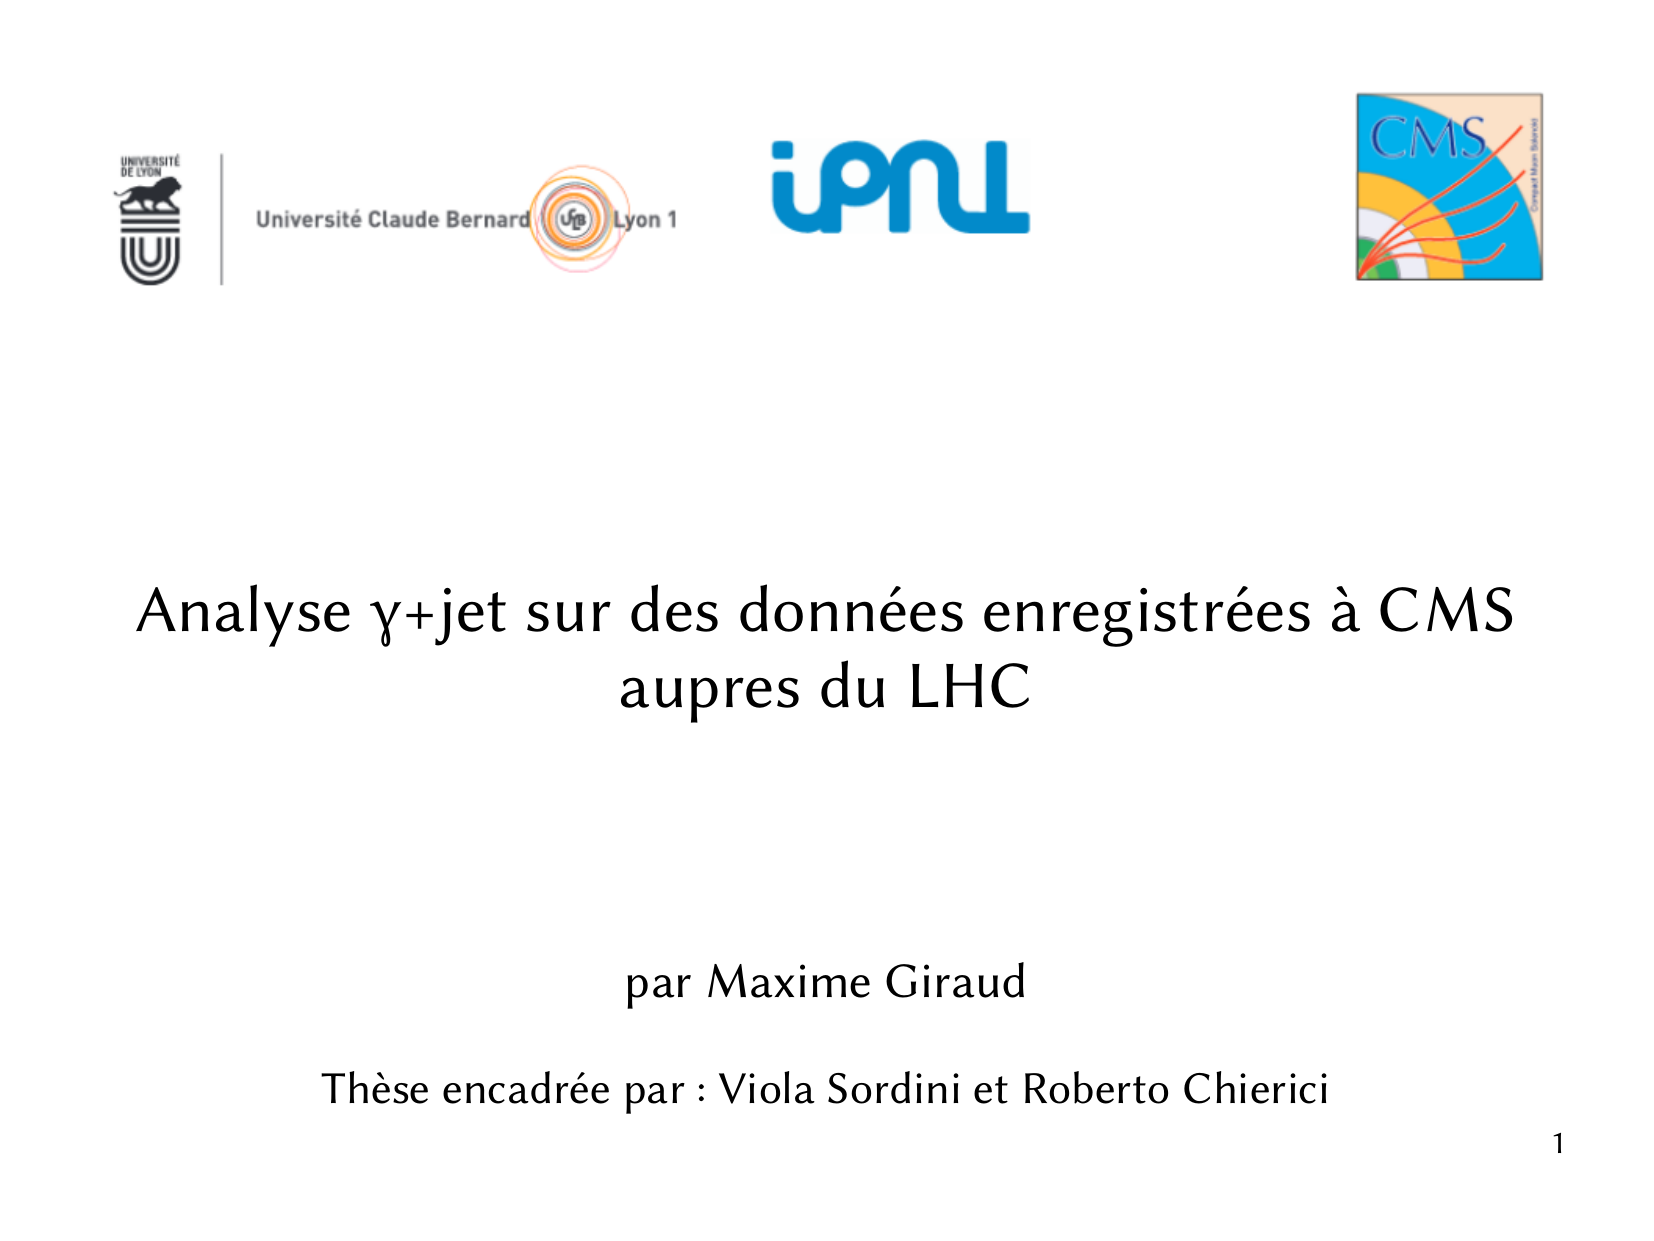

# Analyse γ+jet sur des données enregistrées à CMS aupres du LHC
par Maxime Giraud
Thèse encadrée par : Viola Sordini et Roberto Chierici
1
1